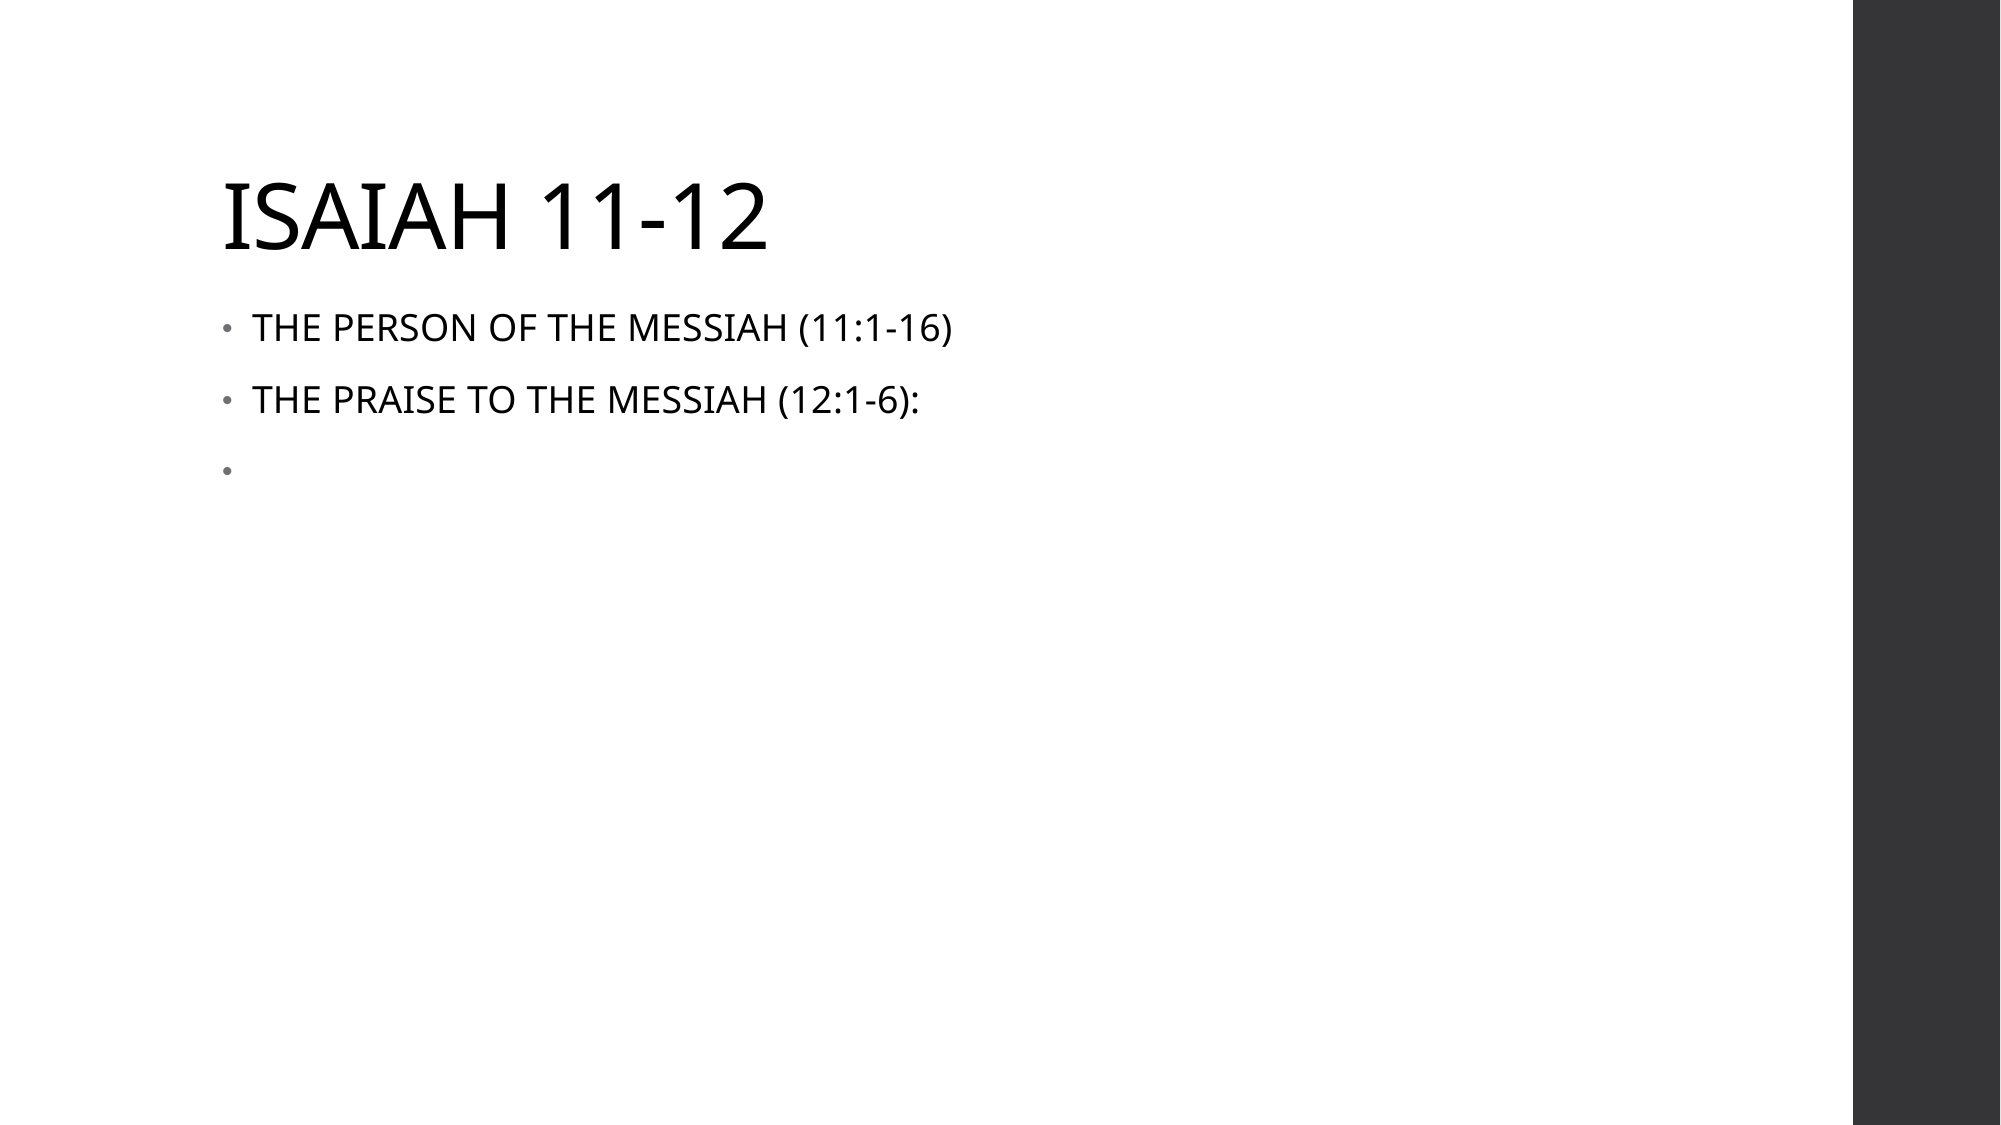

# ISAIAH 11-12
THE PERSON OF THE MESSIAH (11:1-16)
THE PRAISE TO THE MESSIAH (12:1-6):